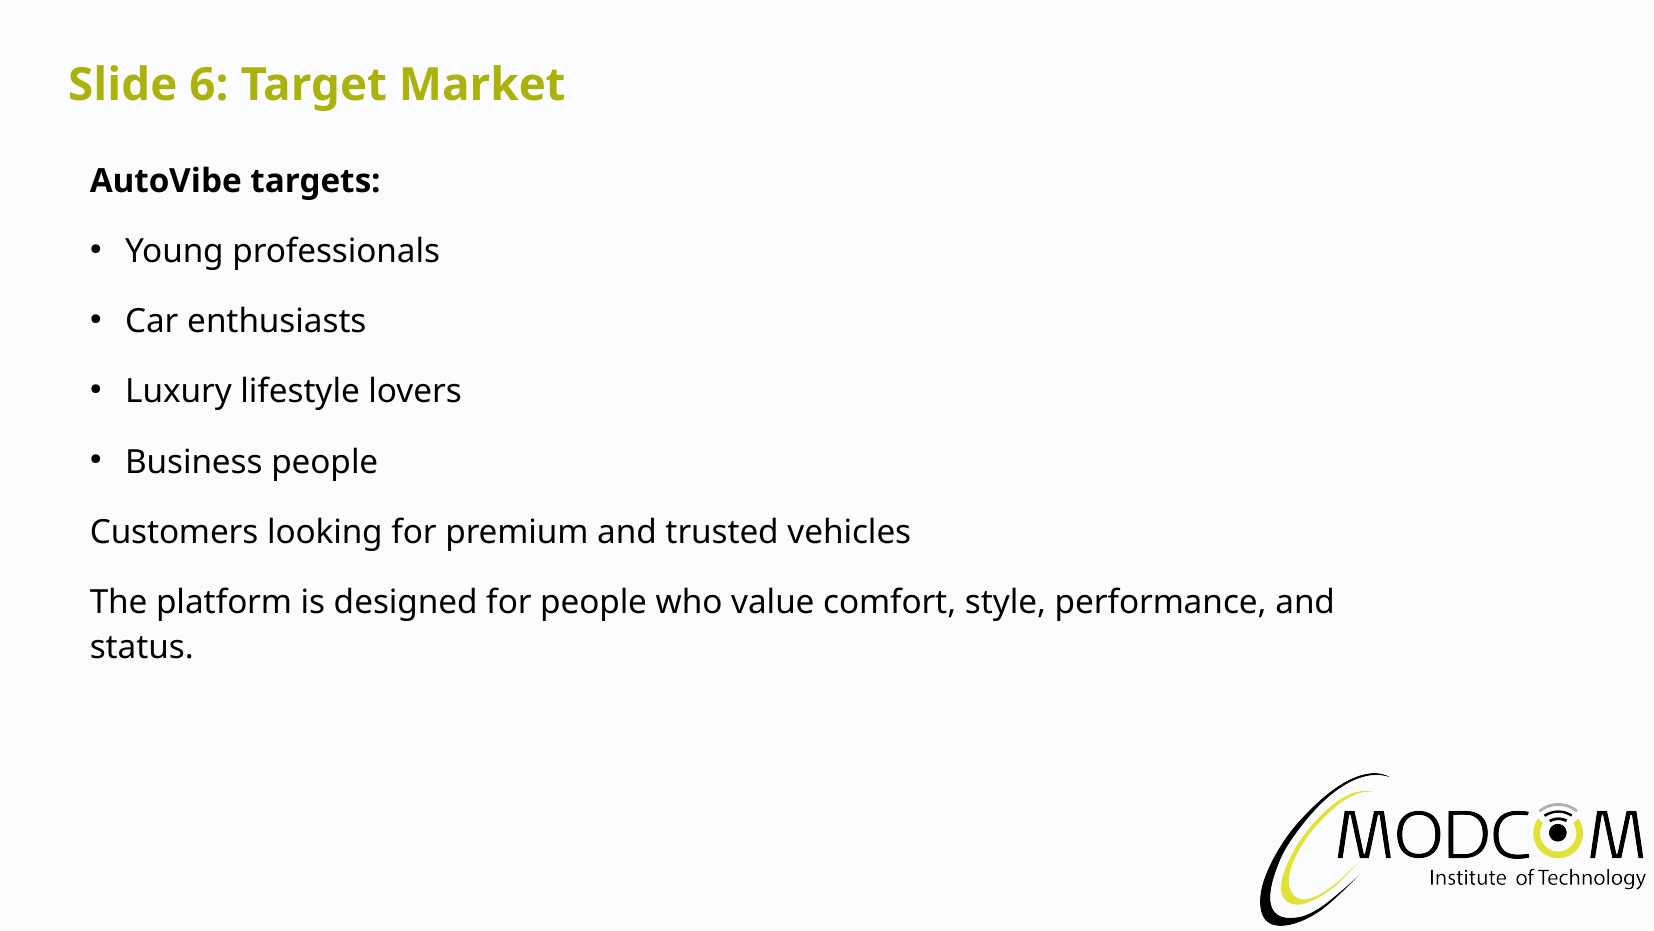

Slide 6: Target Market
AutoVibe targets:
Young professionals
Car enthusiasts
Luxury lifestyle lovers
Business people
Customers looking for premium and trusted vehicles
The platform is designed for people who value comfort, style, performance, and status.